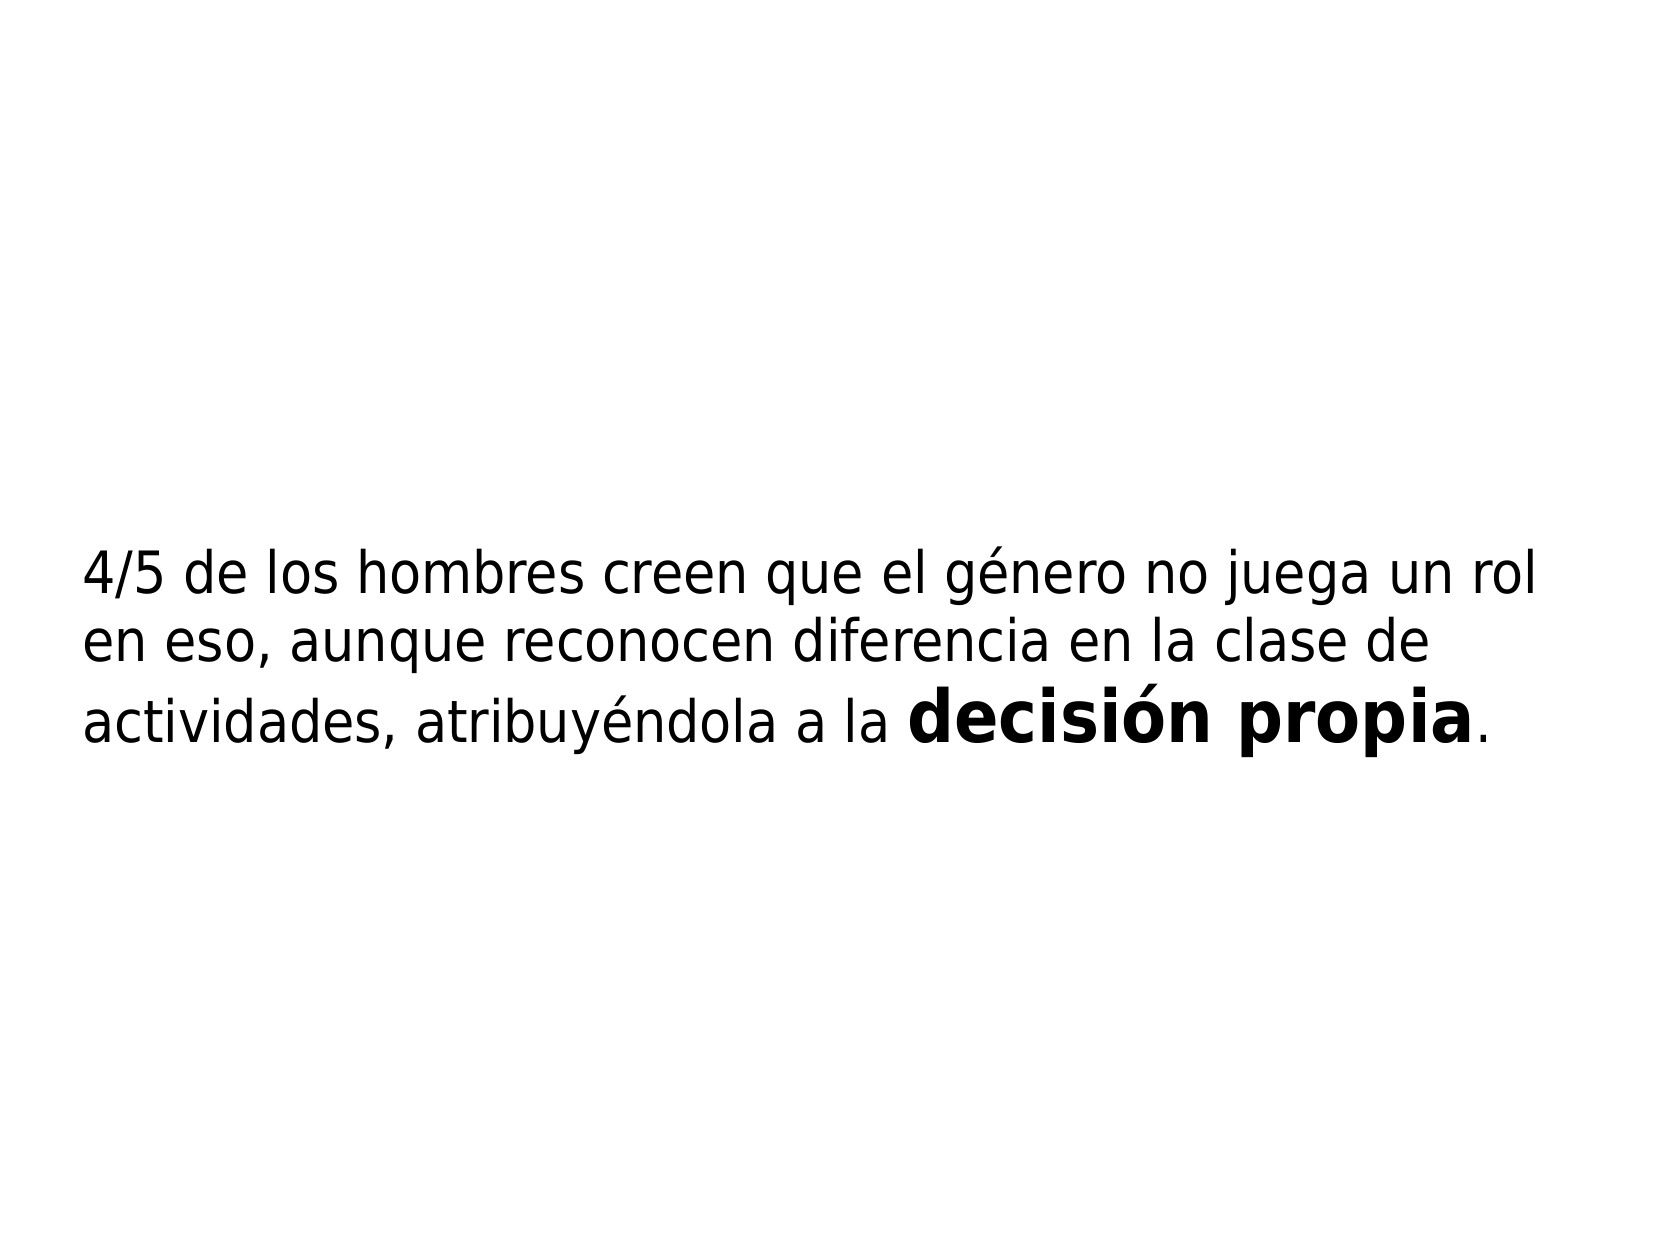

#
4/5 de los hombres creen que el género no juega un rol en eso, aunque reconocen diferencia en la clase de actividades, atribuyéndola a la decisión propia.